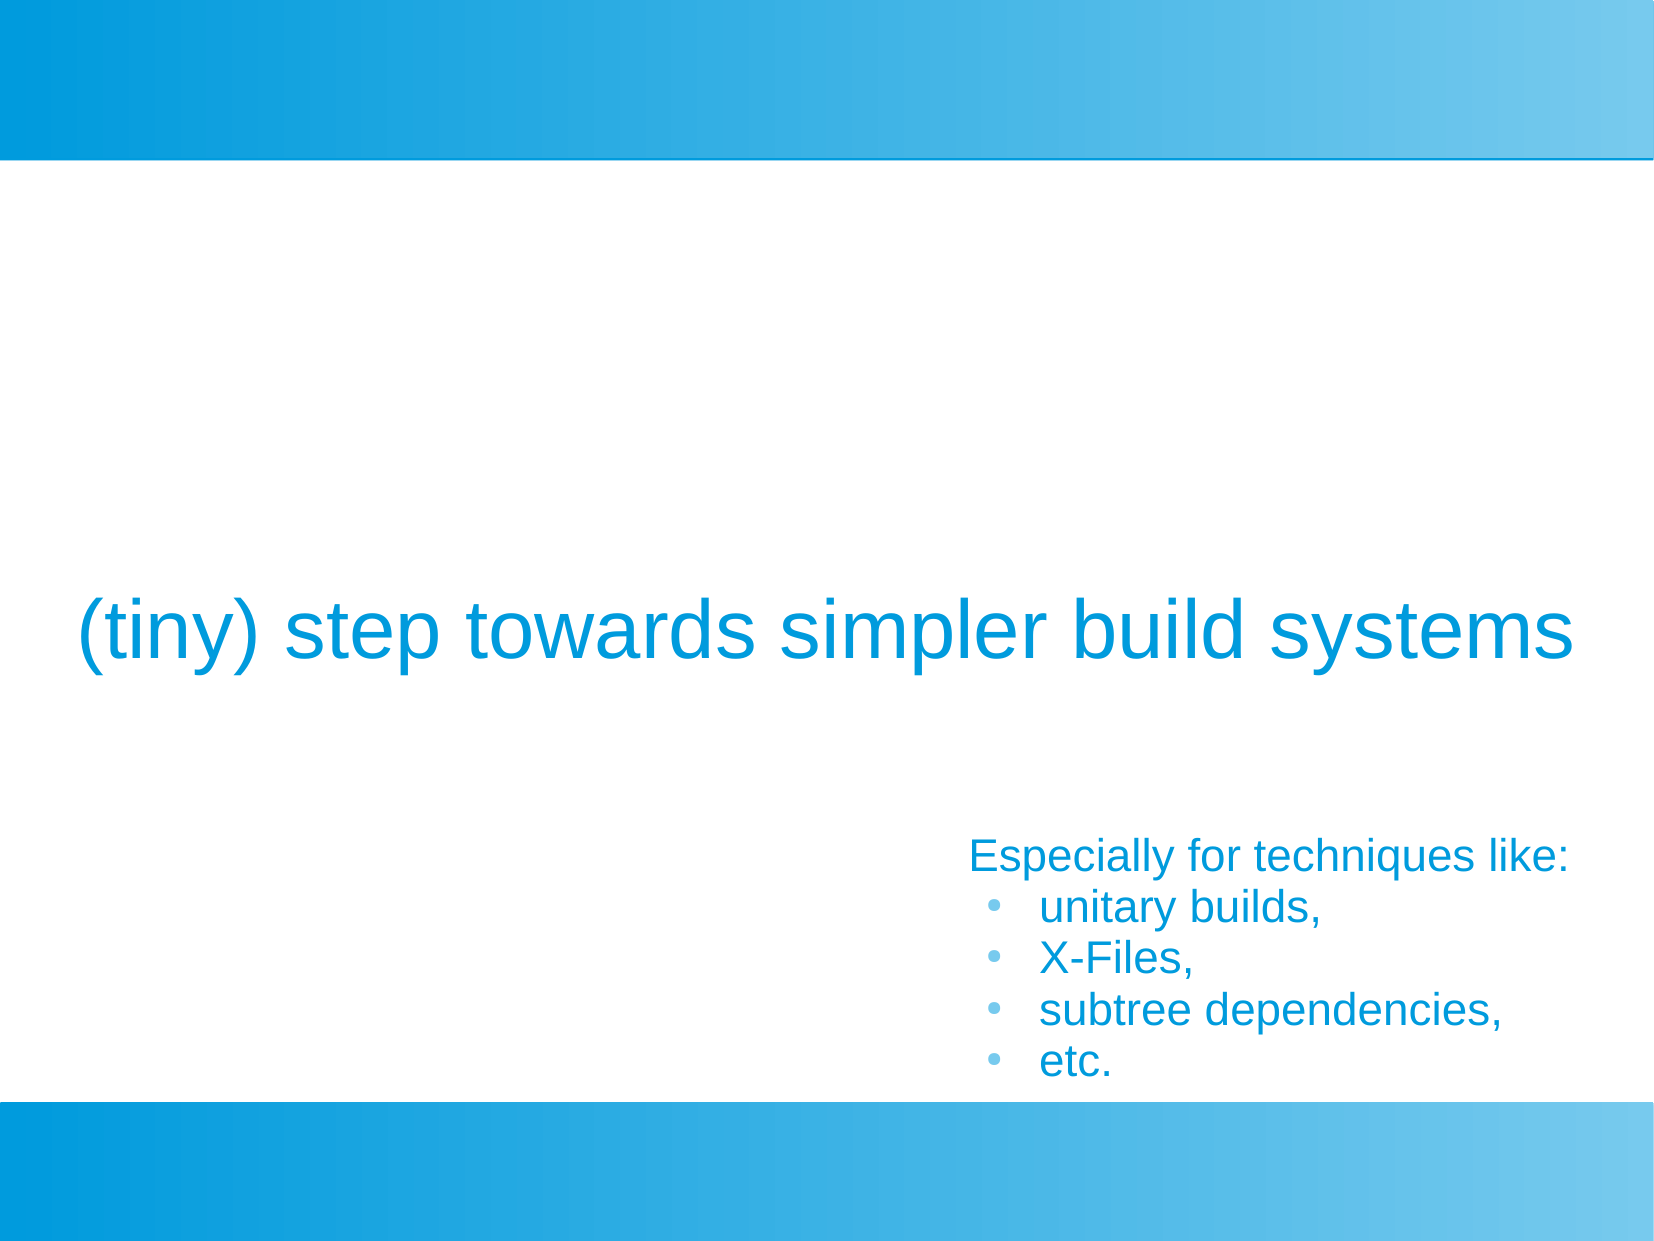

# (tiny) step towards simpler build systems
Especially for techniques like:
unitary builds,
X-Files,
subtree dependencies,
etc.